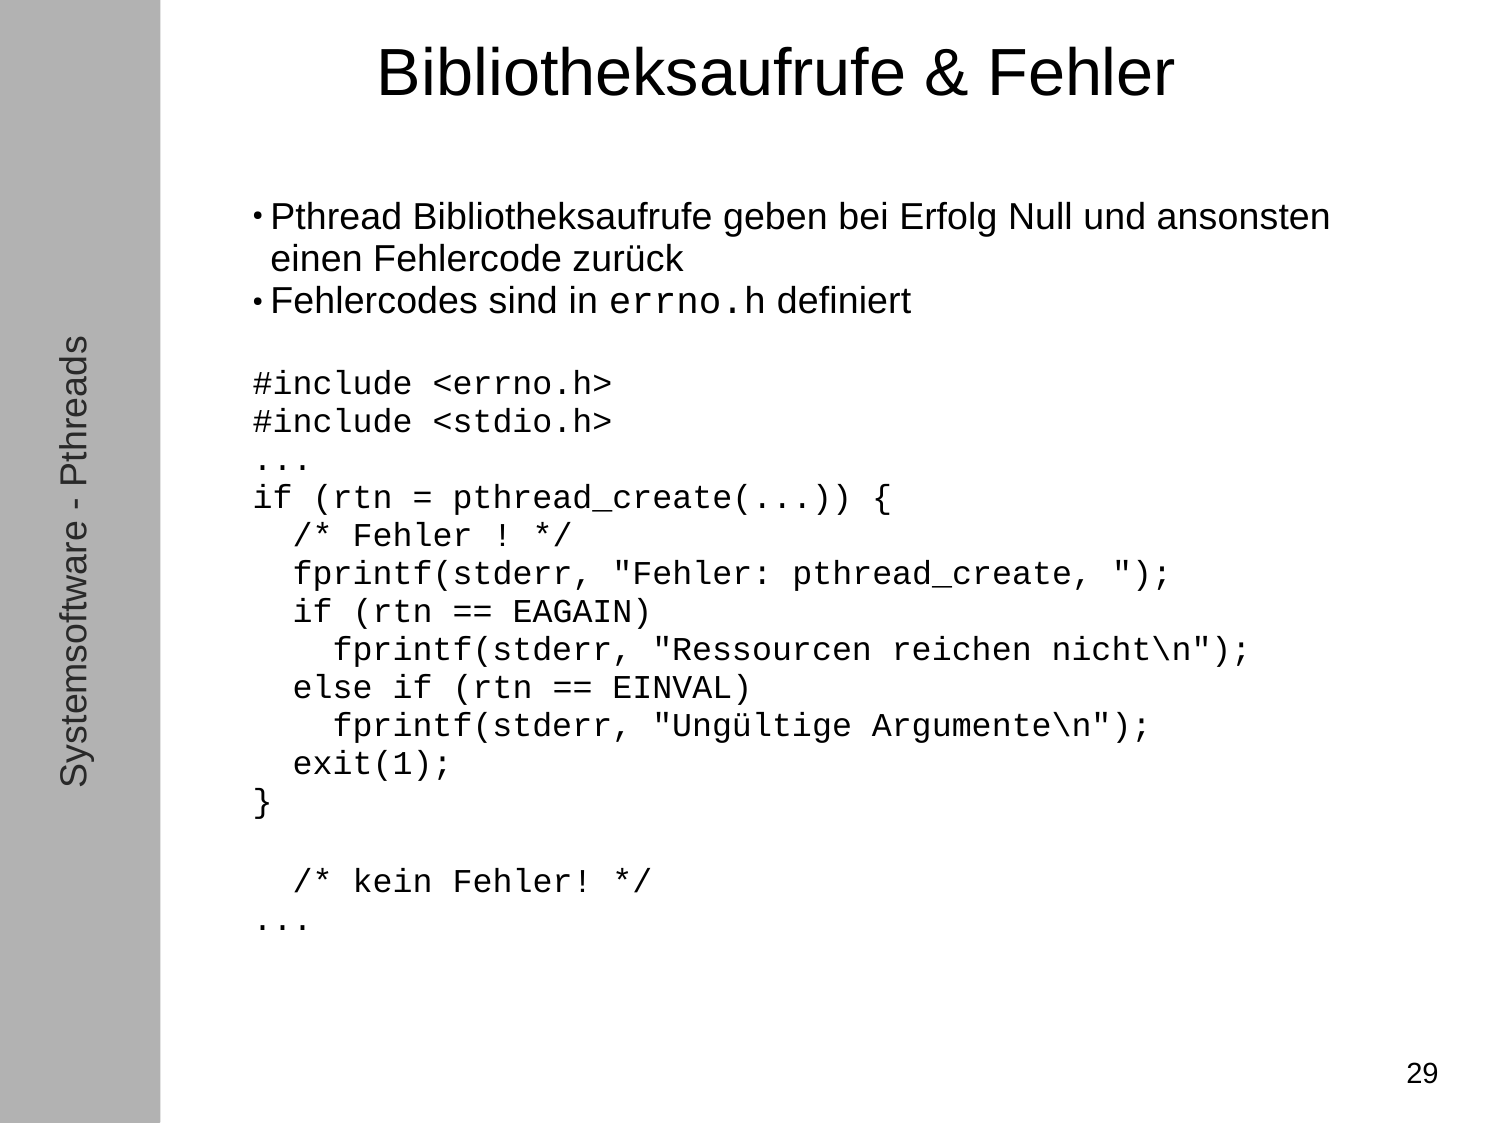

Bibliotheksaufrufe & Fehler
Pthread Bibliotheksaufrufe geben bei Erfolg Null und ansonsten einen Fehlercode zurück
Fehlercodes sind in errno.h definiert
#include <errno.h>
#include <stdio.h>
...
if (rtn = pthread_create(...)) {
 /* Fehler ! */
 fprintf(stderr, "Fehler: pthread_create, ");
 if (rtn == EAGAIN)
 fprintf(stderr, "Ressourcen reichen nicht\n");
 else if (rtn == EINVAL)
 fprintf(stderr, "Ungültige Argumente\n");
 exit(1);
}
 /* kein Fehler! */
...
Systemsoftware - Pthreads